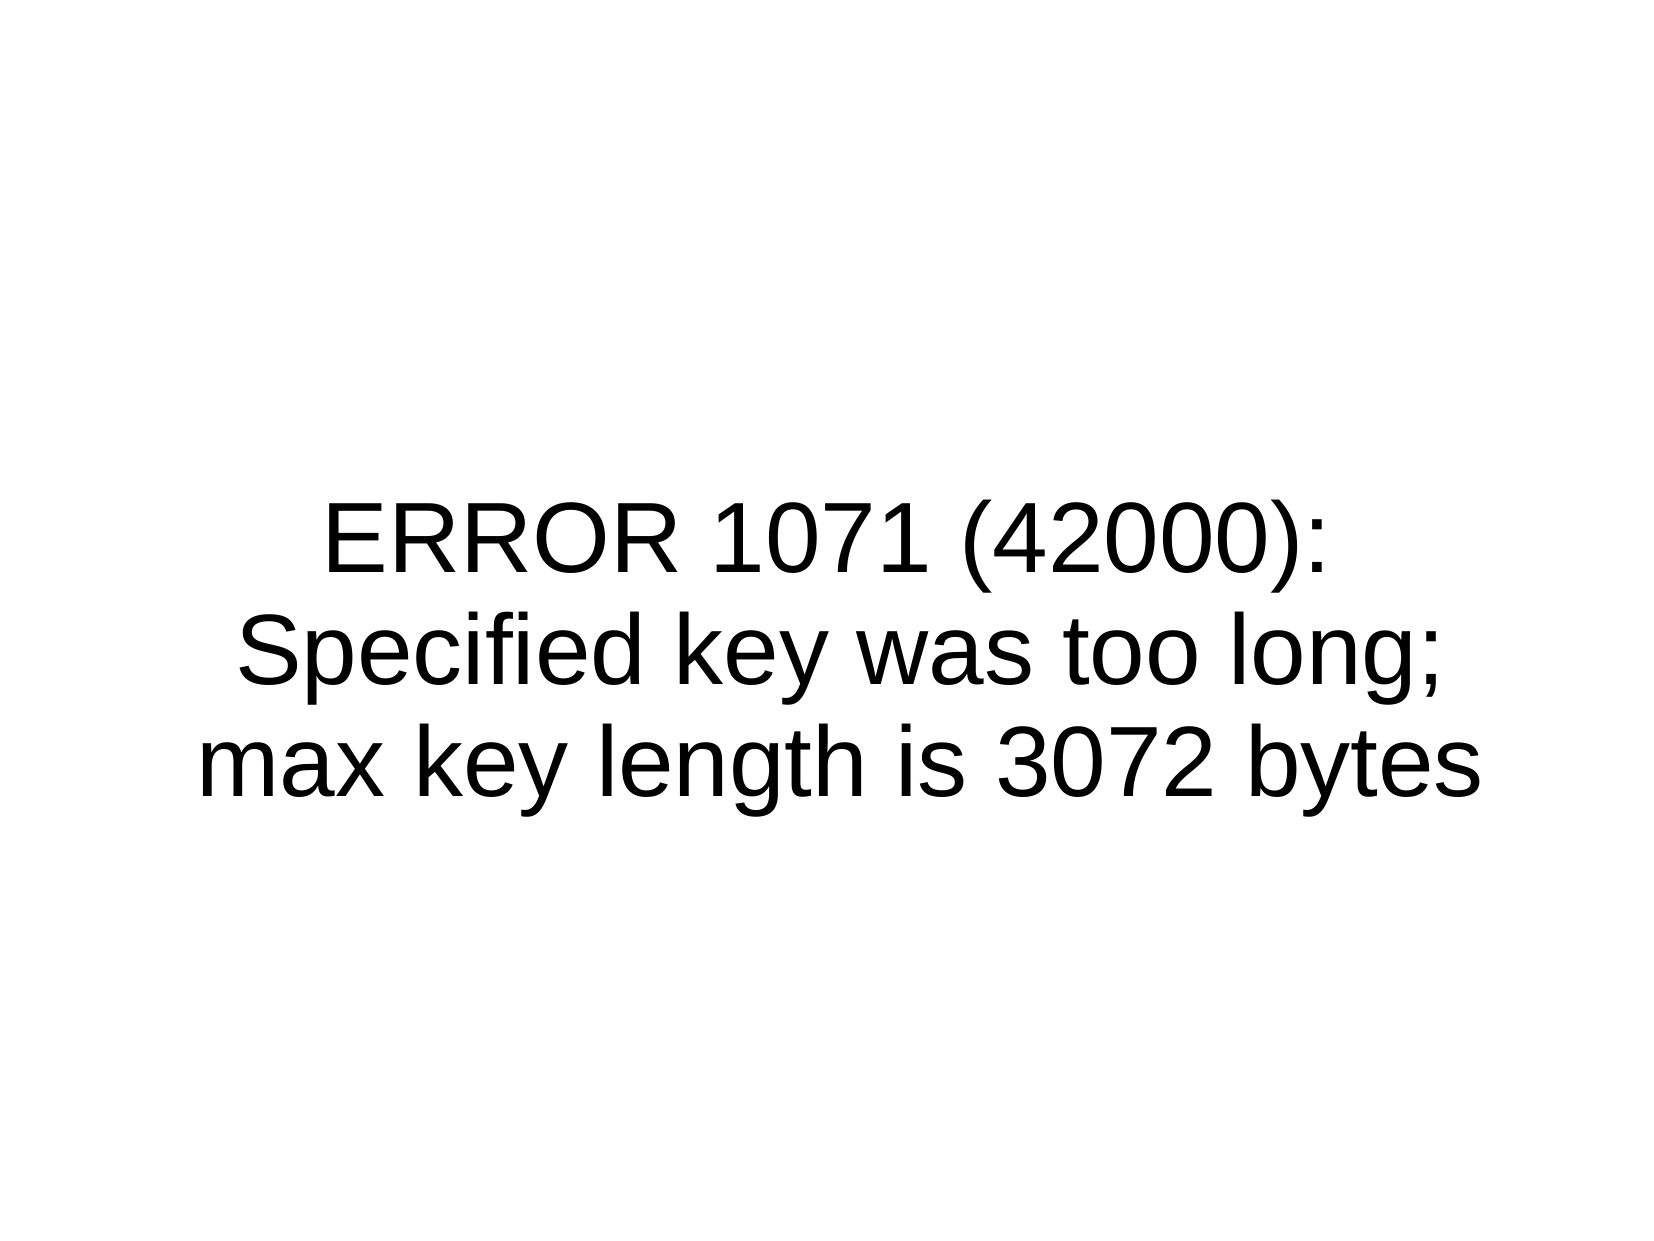

# ERROR 1071 (42000):
 Specified key was too long;
 max key length is 3072 bytes